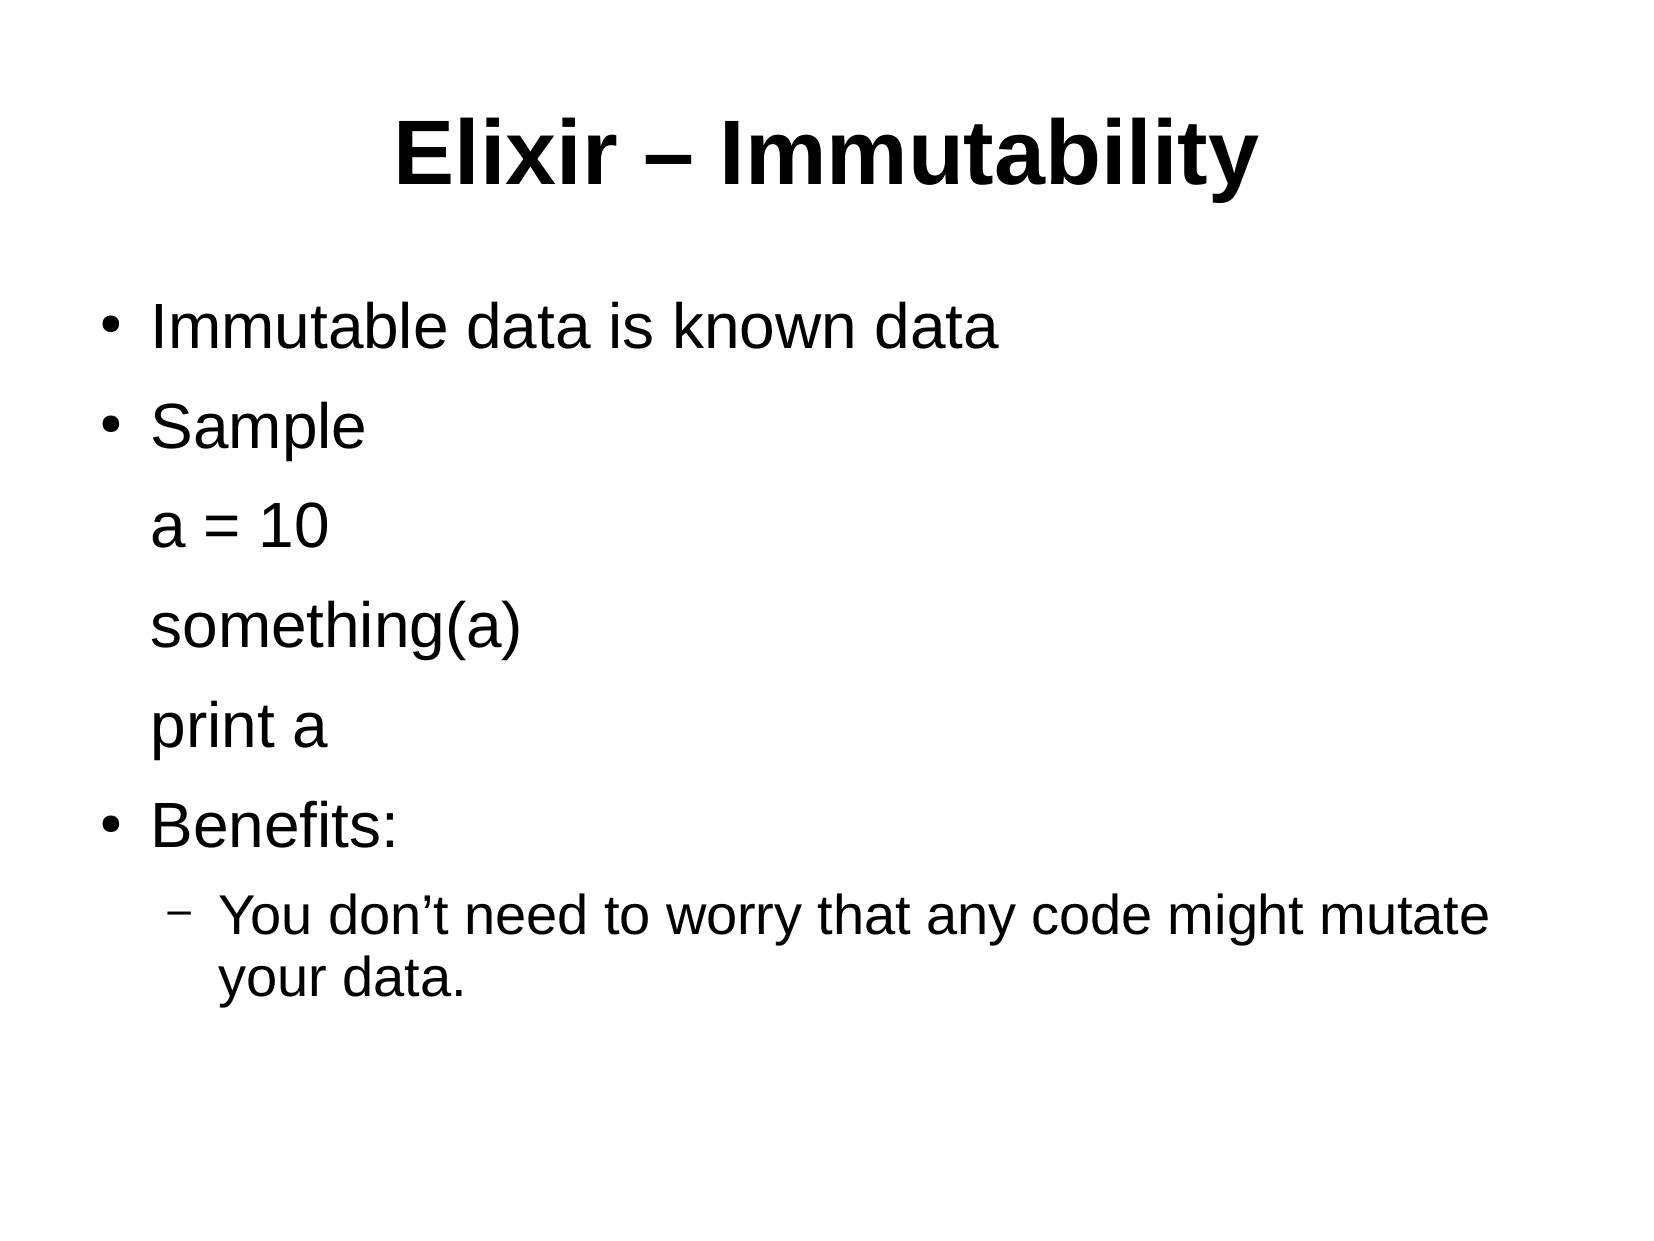

# Elixir – Immutability
Immutable data is known data
Sample
a = 10
something(a)
print a
Benefits:
You don’t need to worry that any code might mutate your data.